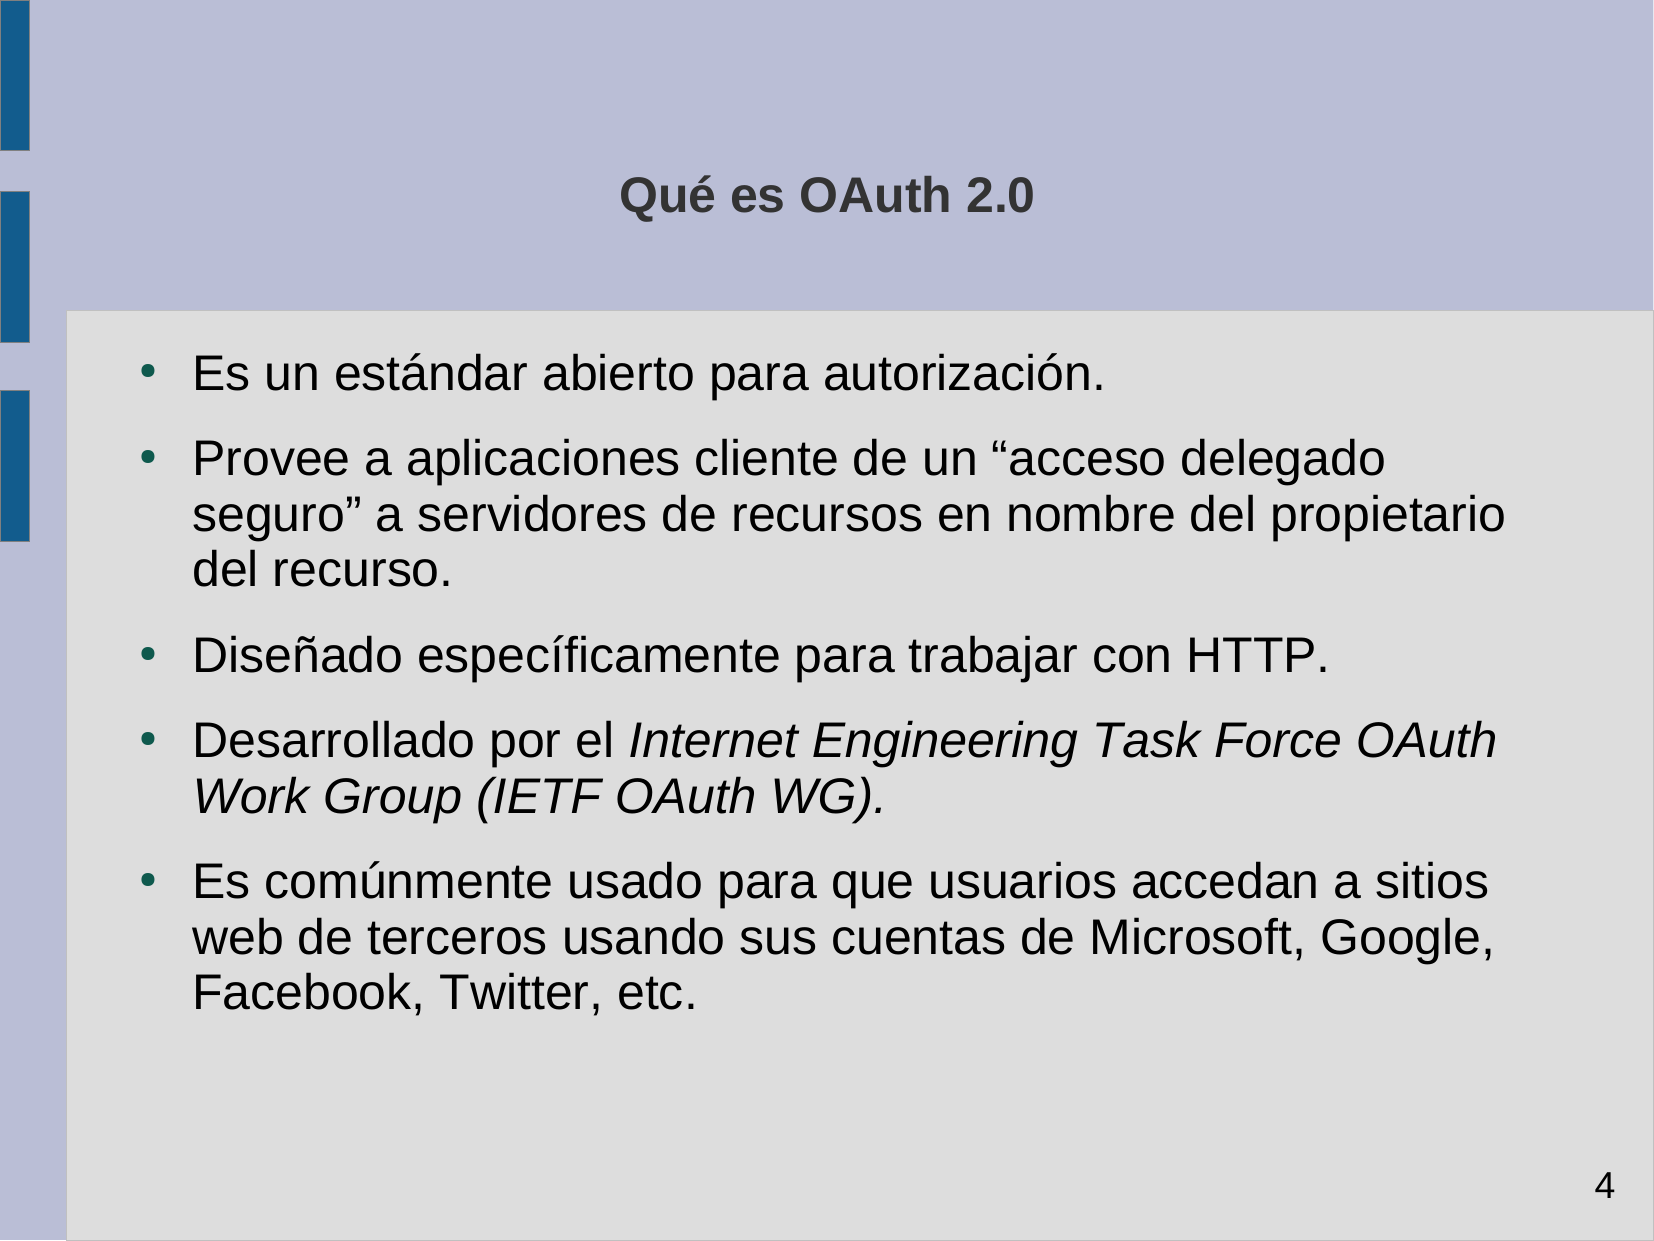

# Qué es OAuth 2.0
Es un estándar abierto para autorización.
Provee a aplicaciones cliente de un “acceso delegado seguro” a servidores de recursos en nombre del propietario del recurso.
Diseñado específicamente para trabajar con HTTP.
Desarrollado por el Internet Engineering Task Force OAuth Work Group (IETF OAuth WG).
Es comúnmente usado para que usuarios accedan a sitios web de terceros usando sus cuentas de Microsoft, Google, Facebook, Twitter, etc.